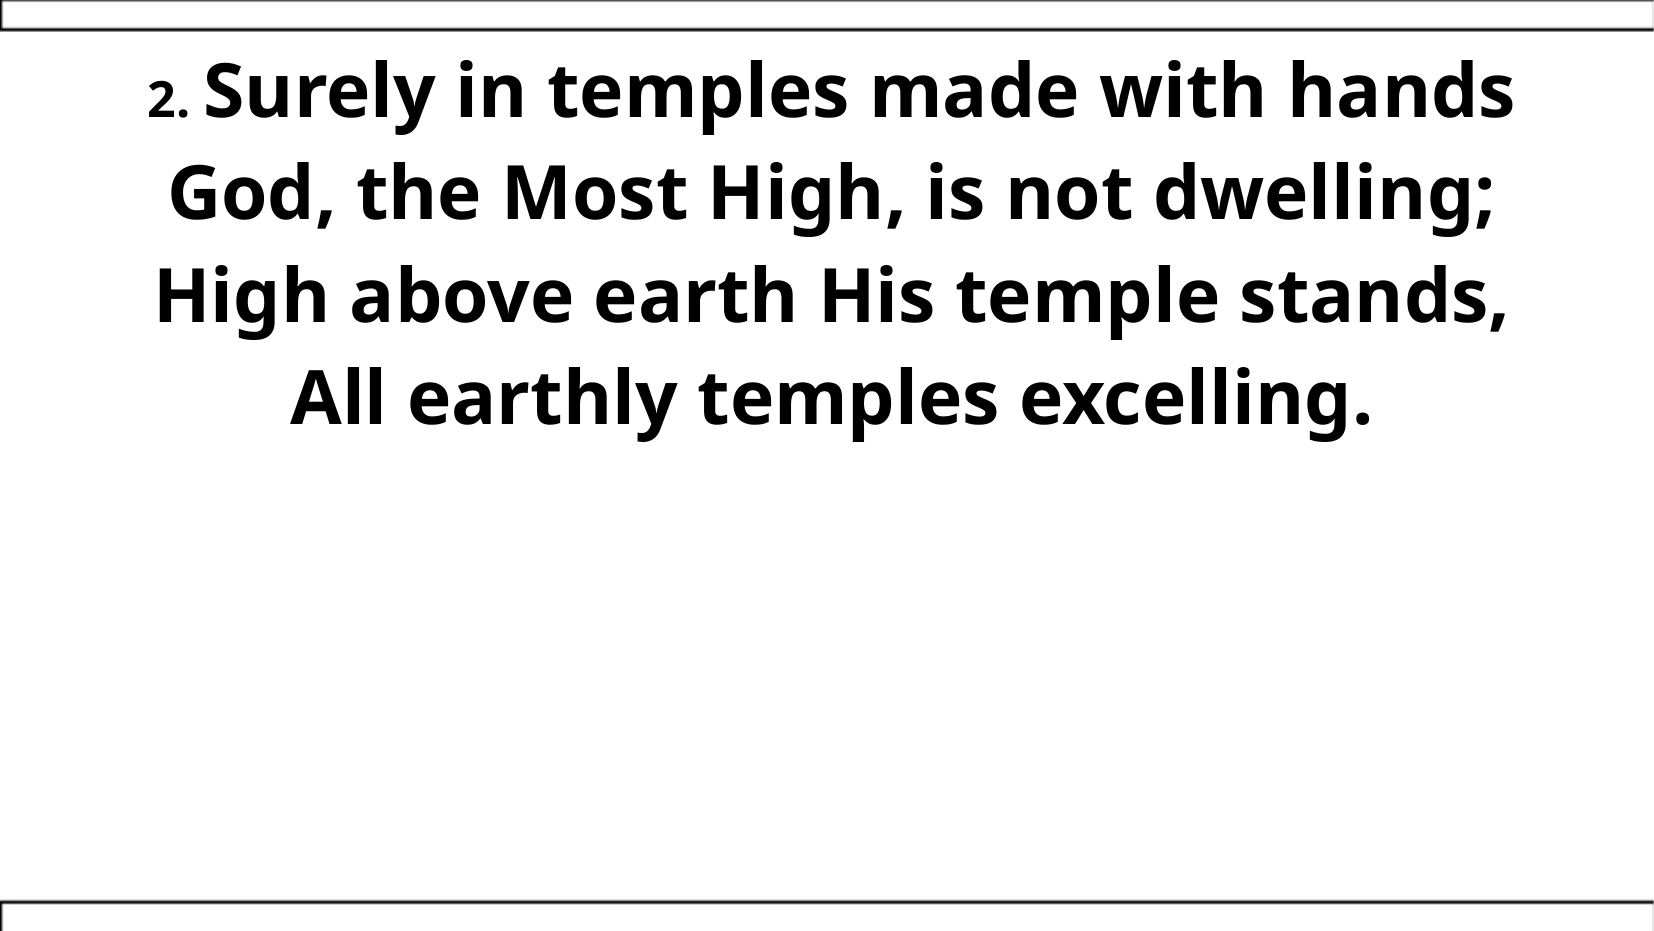

2. Surely in temples made with hands
God, the Most High, is not dwelling;
High above earth His temple stands,
All earthly temples excelling.